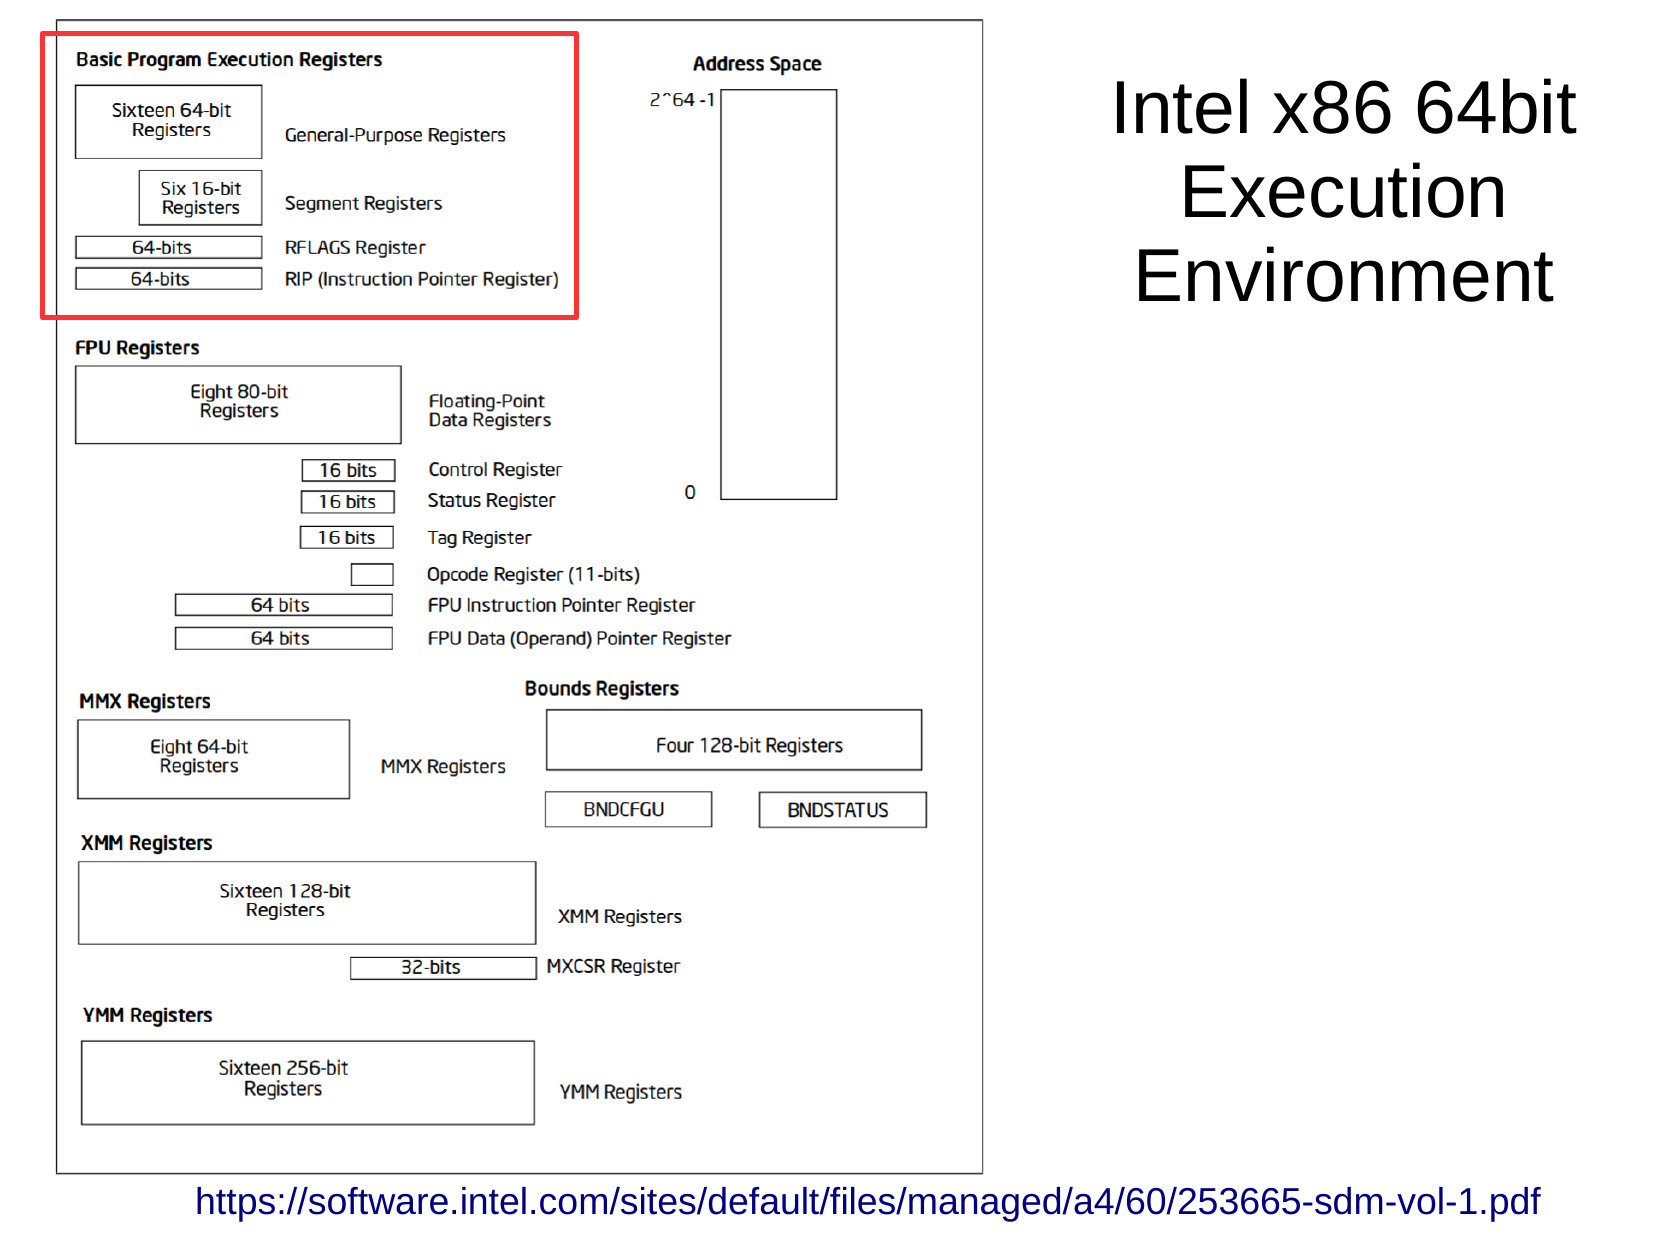

# Intel x86 64bit Execution Environment
https://software.intel.com/sites/default/files/managed/a4/60/253665-sdm-vol-1.pdf